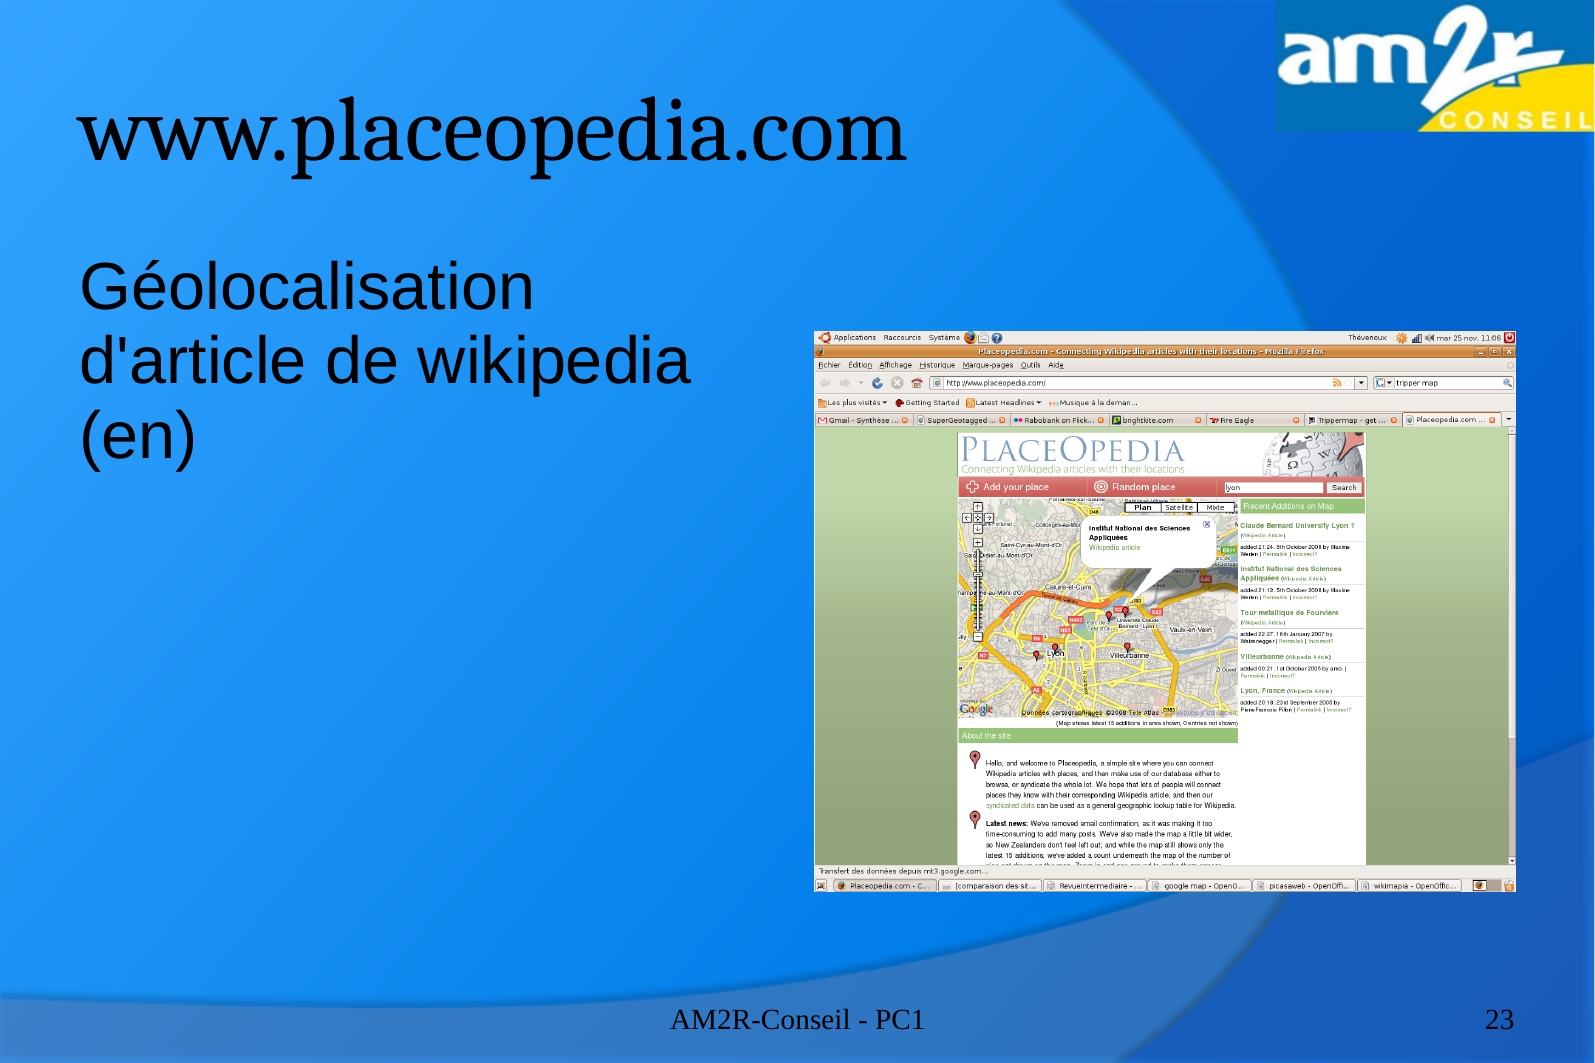

# www.placeopedia.com
Géolocalisation d'article de wikipedia (en)
AM2R-Conseil - PC1
23